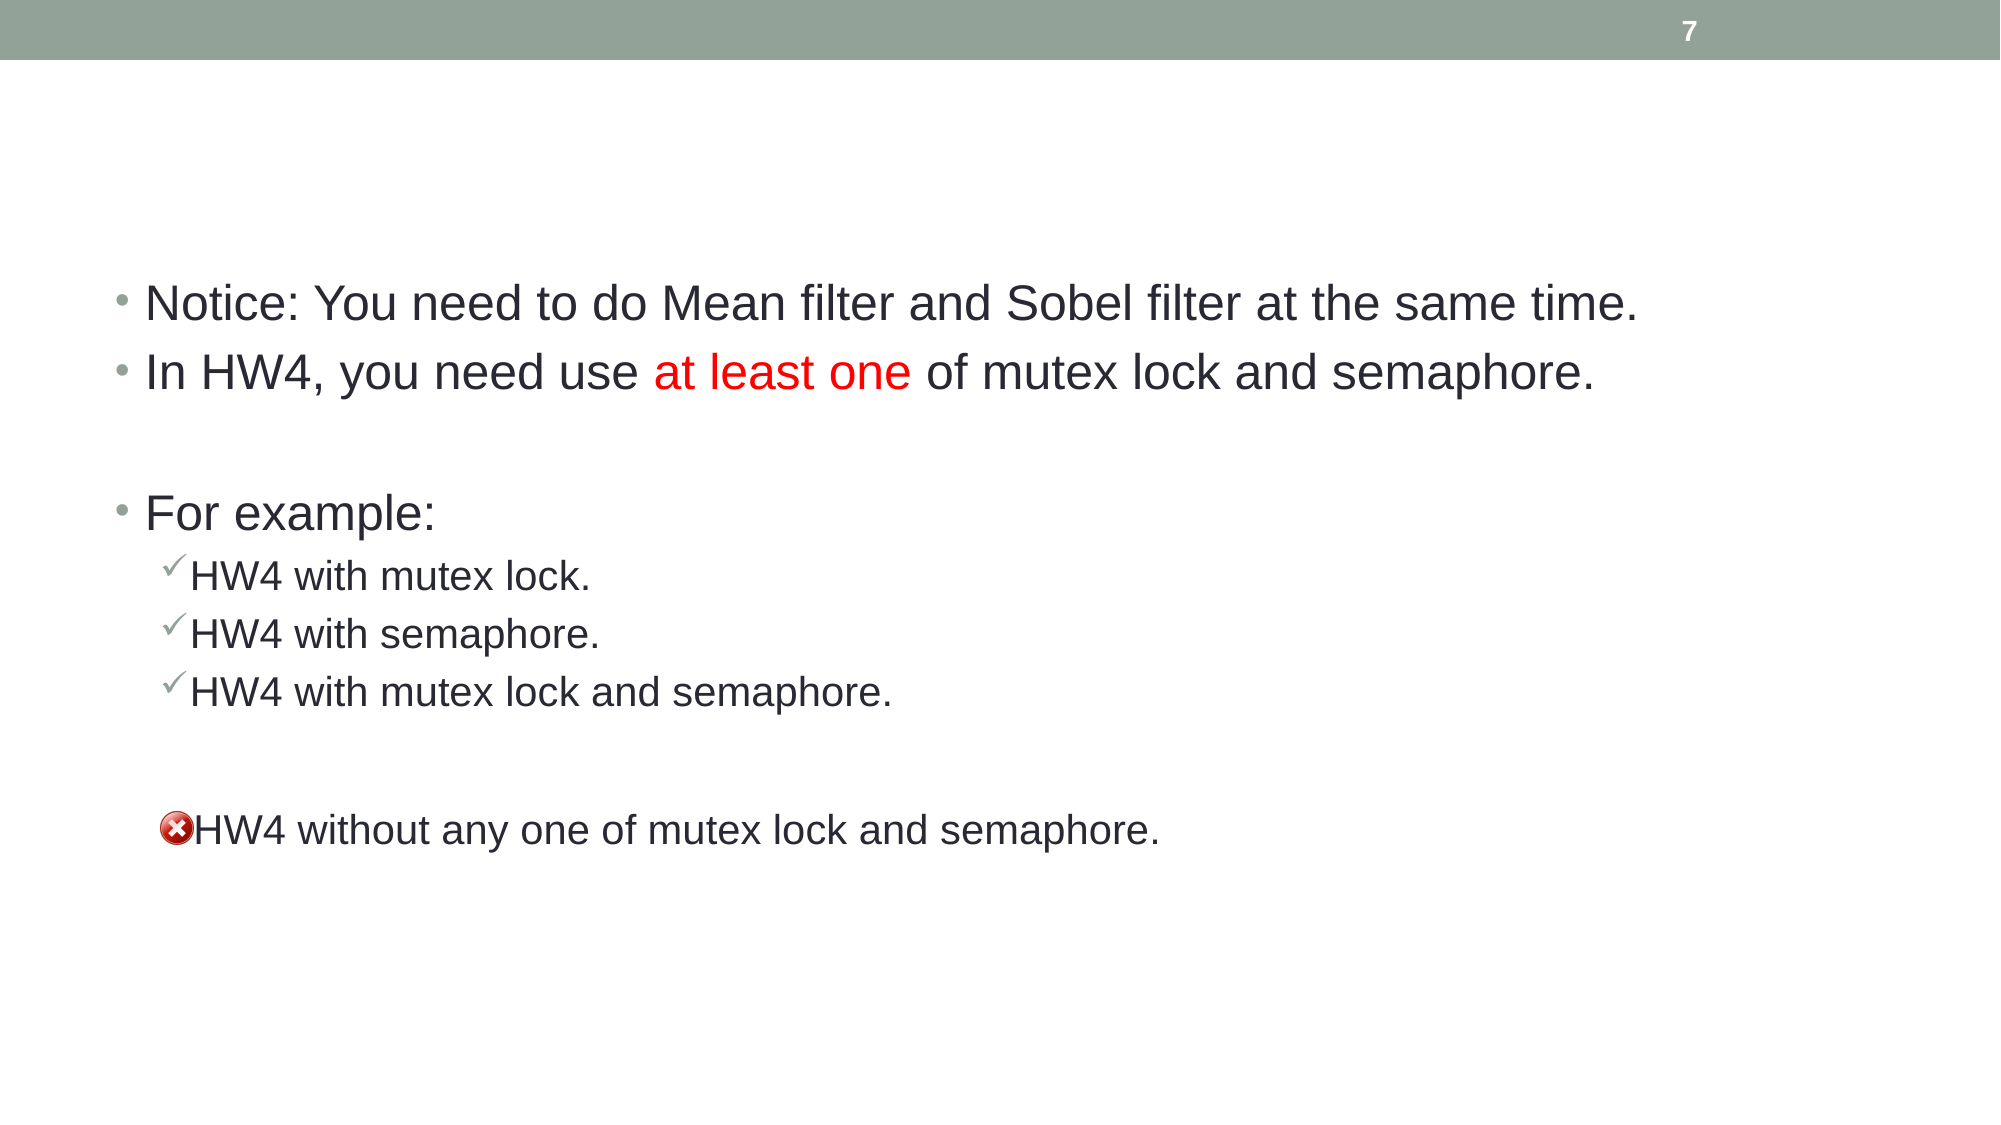

# Notice: You need to do Mean filter and Sobel filter at the same time.
In HW4, you need use at least one of mutex lock and semaphore.
For example:
HW4 with mutex lock.
HW4 with semaphore.
HW4 with mutex lock and semaphore.
HW4 without any one of mutex lock and semaphore.